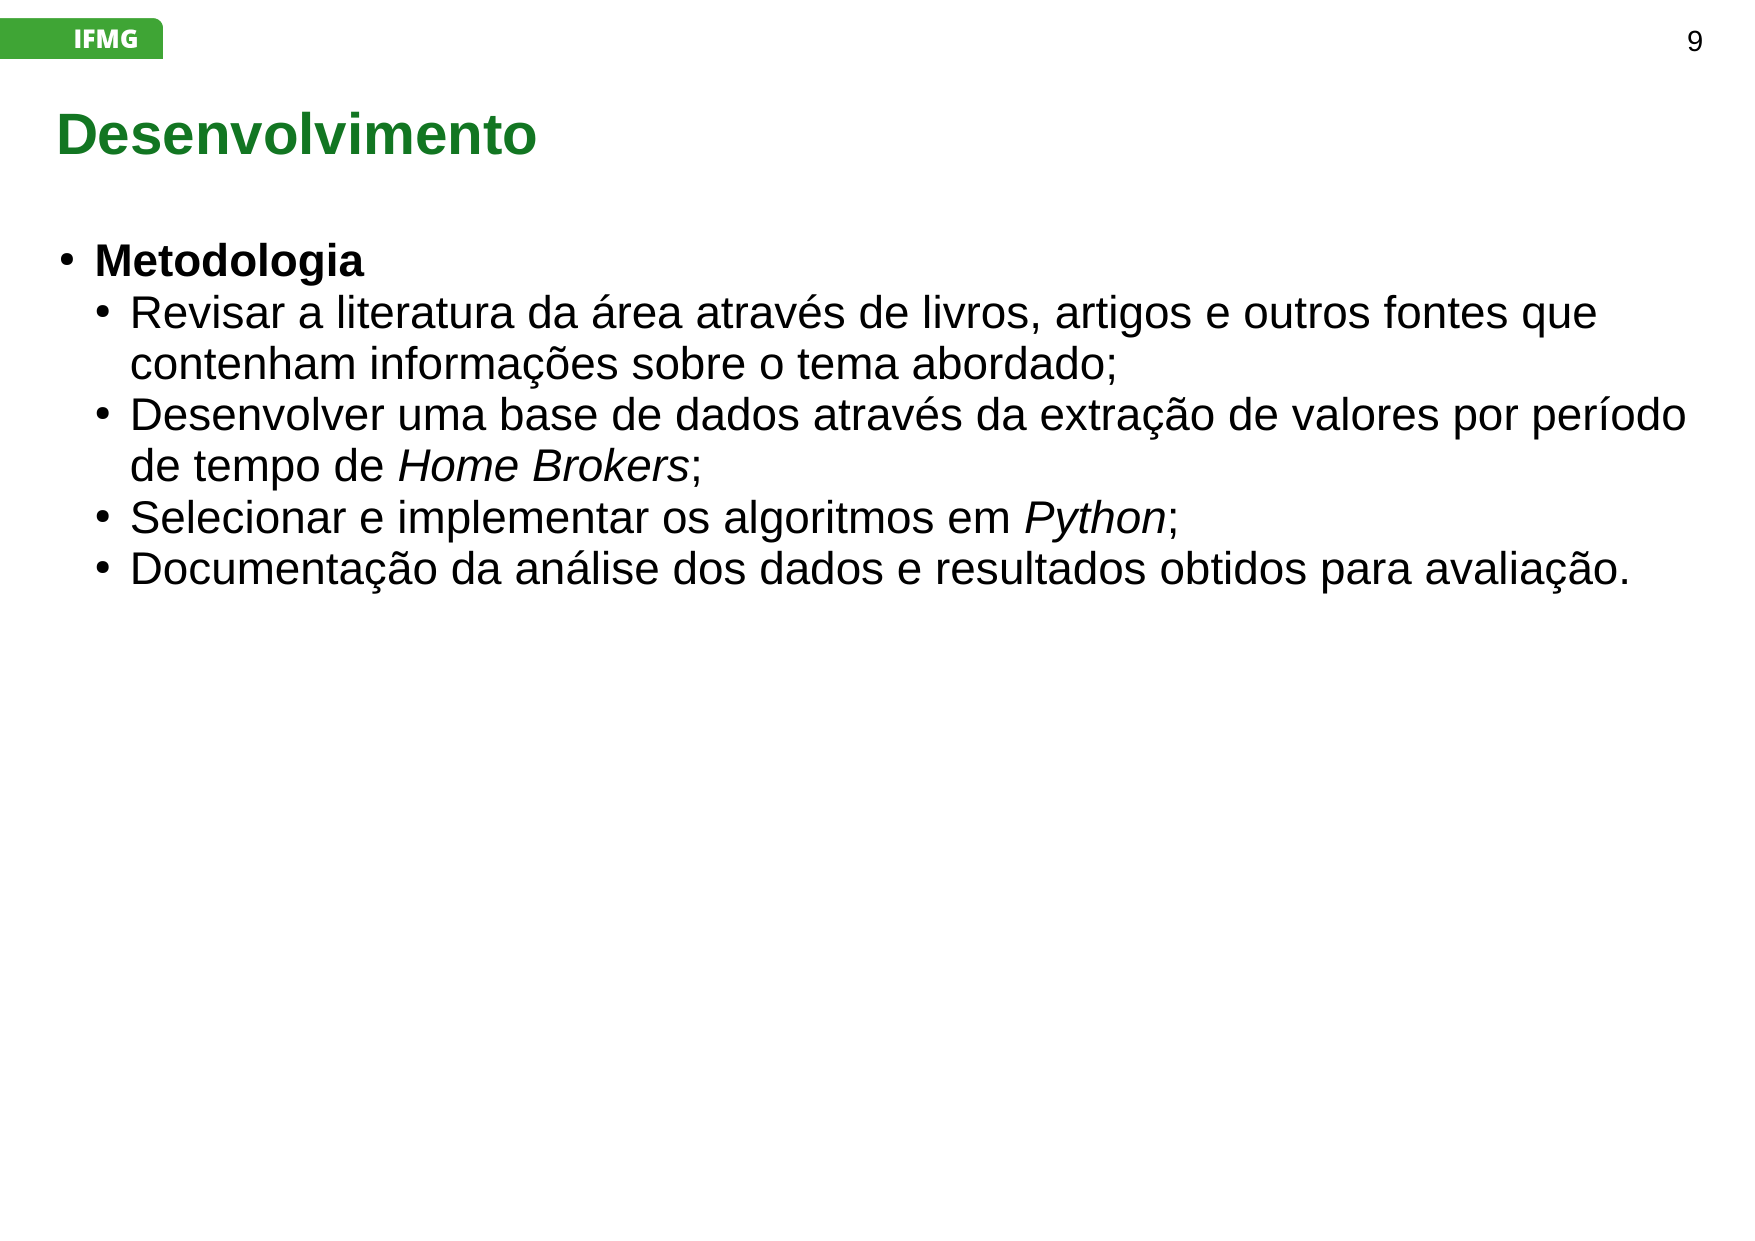

Desenvolvimento
Metodologia
Revisar a literatura da área através de livros, artigos e outros fontes que contenham informações sobre o tema abordado;
Desenvolver uma base de dados através da extração de valores por período de tempo de Home Brokers;
Selecionar e implementar os algoritmos em Python;
Documentação da análise dos dados e resultados obtidos para avaliação.